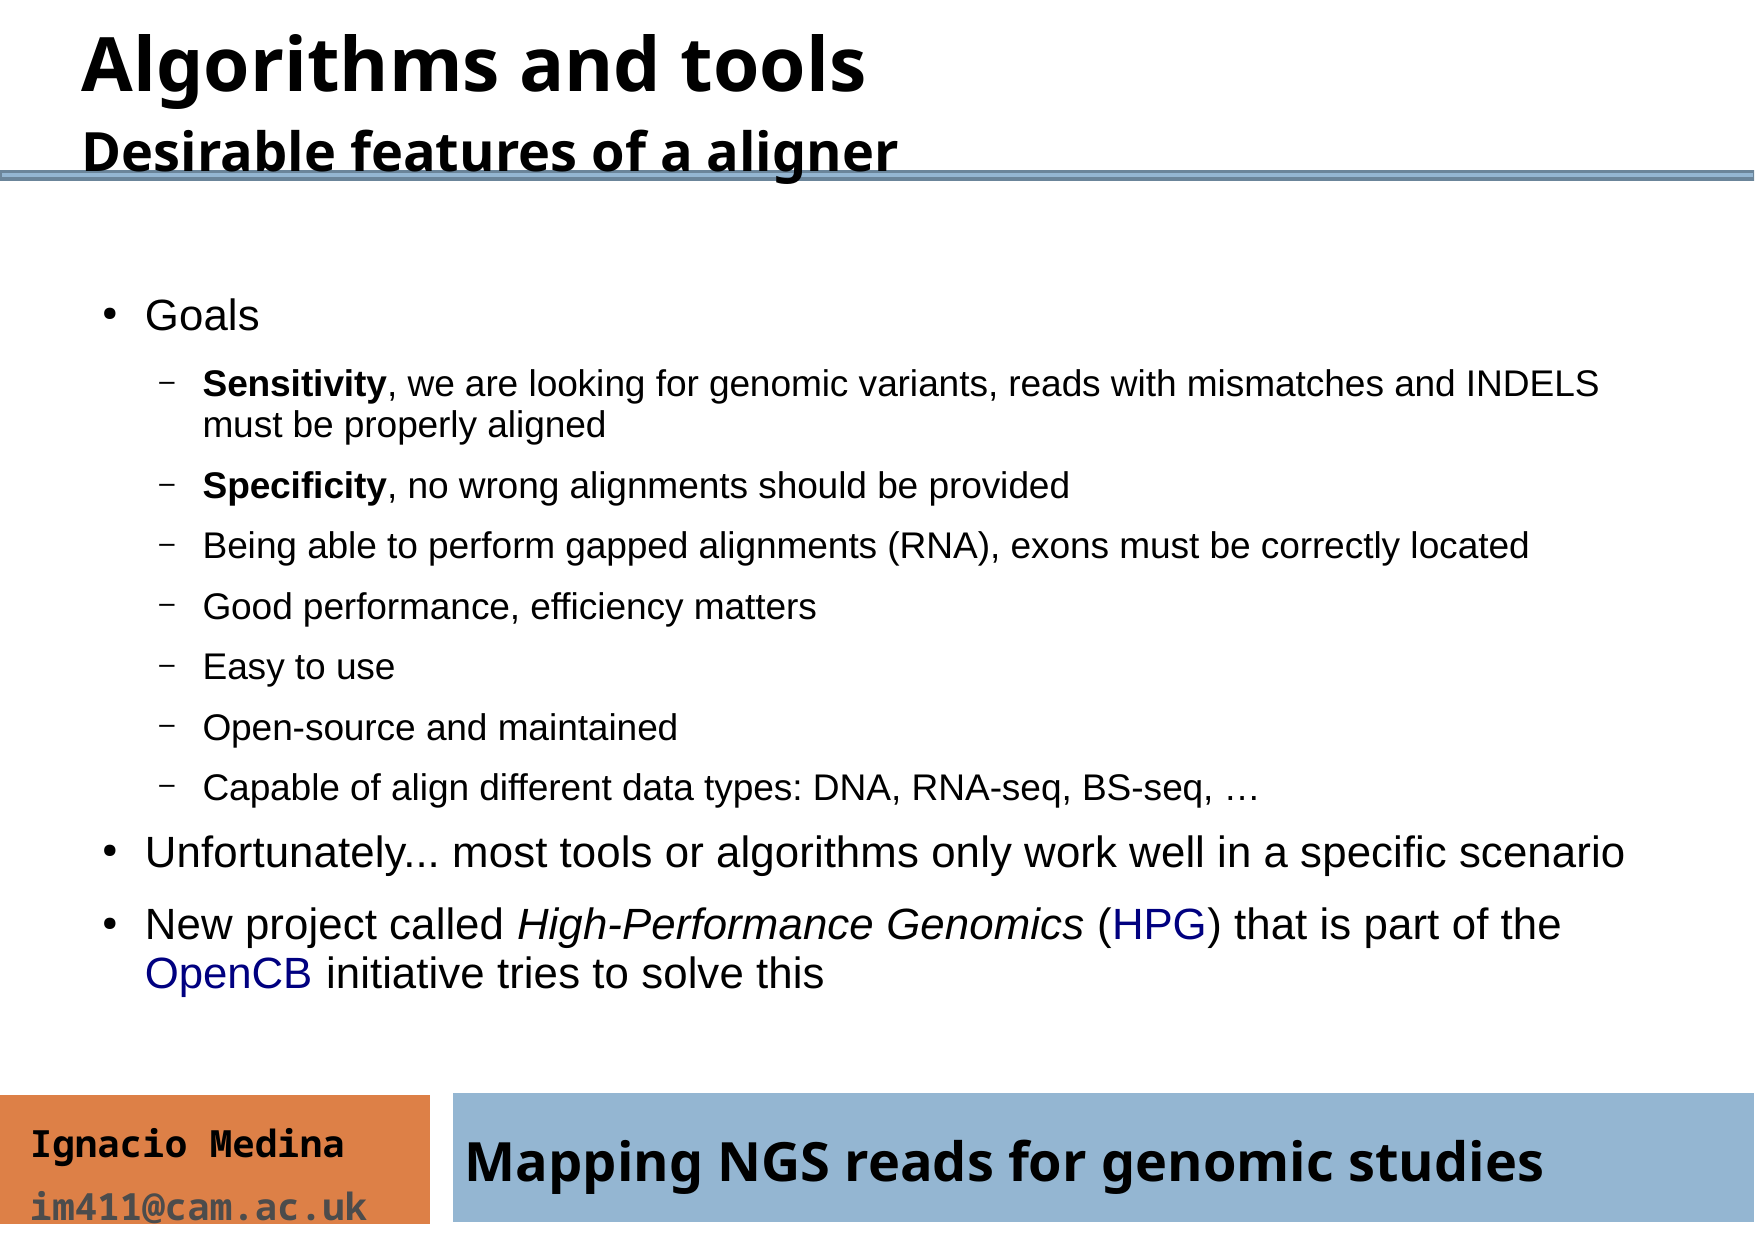

Algorithms and tools
Desirable features of a aligner
# Goals
Sensitivity, we are looking for genomic variants, reads with mismatches and INDELS must be properly aligned
Specificity, no wrong alignments should be provided
Being able to perform gapped alignments (RNA), exons must be correctly located
Good performance, efficiency matters
Easy to use
Open-source and maintained
Capable of align different data types: DNA, RNA-seq, BS-seq, …
Unfortunately... most tools or algorithms only work well in a specific scenario
New project called High-Performance Genomics (HPG) that is part of the OpenCB initiative tries to solve this
Ignacio Medina
im411@cam.ac.uk
Mapping NGS reads for genomic studies